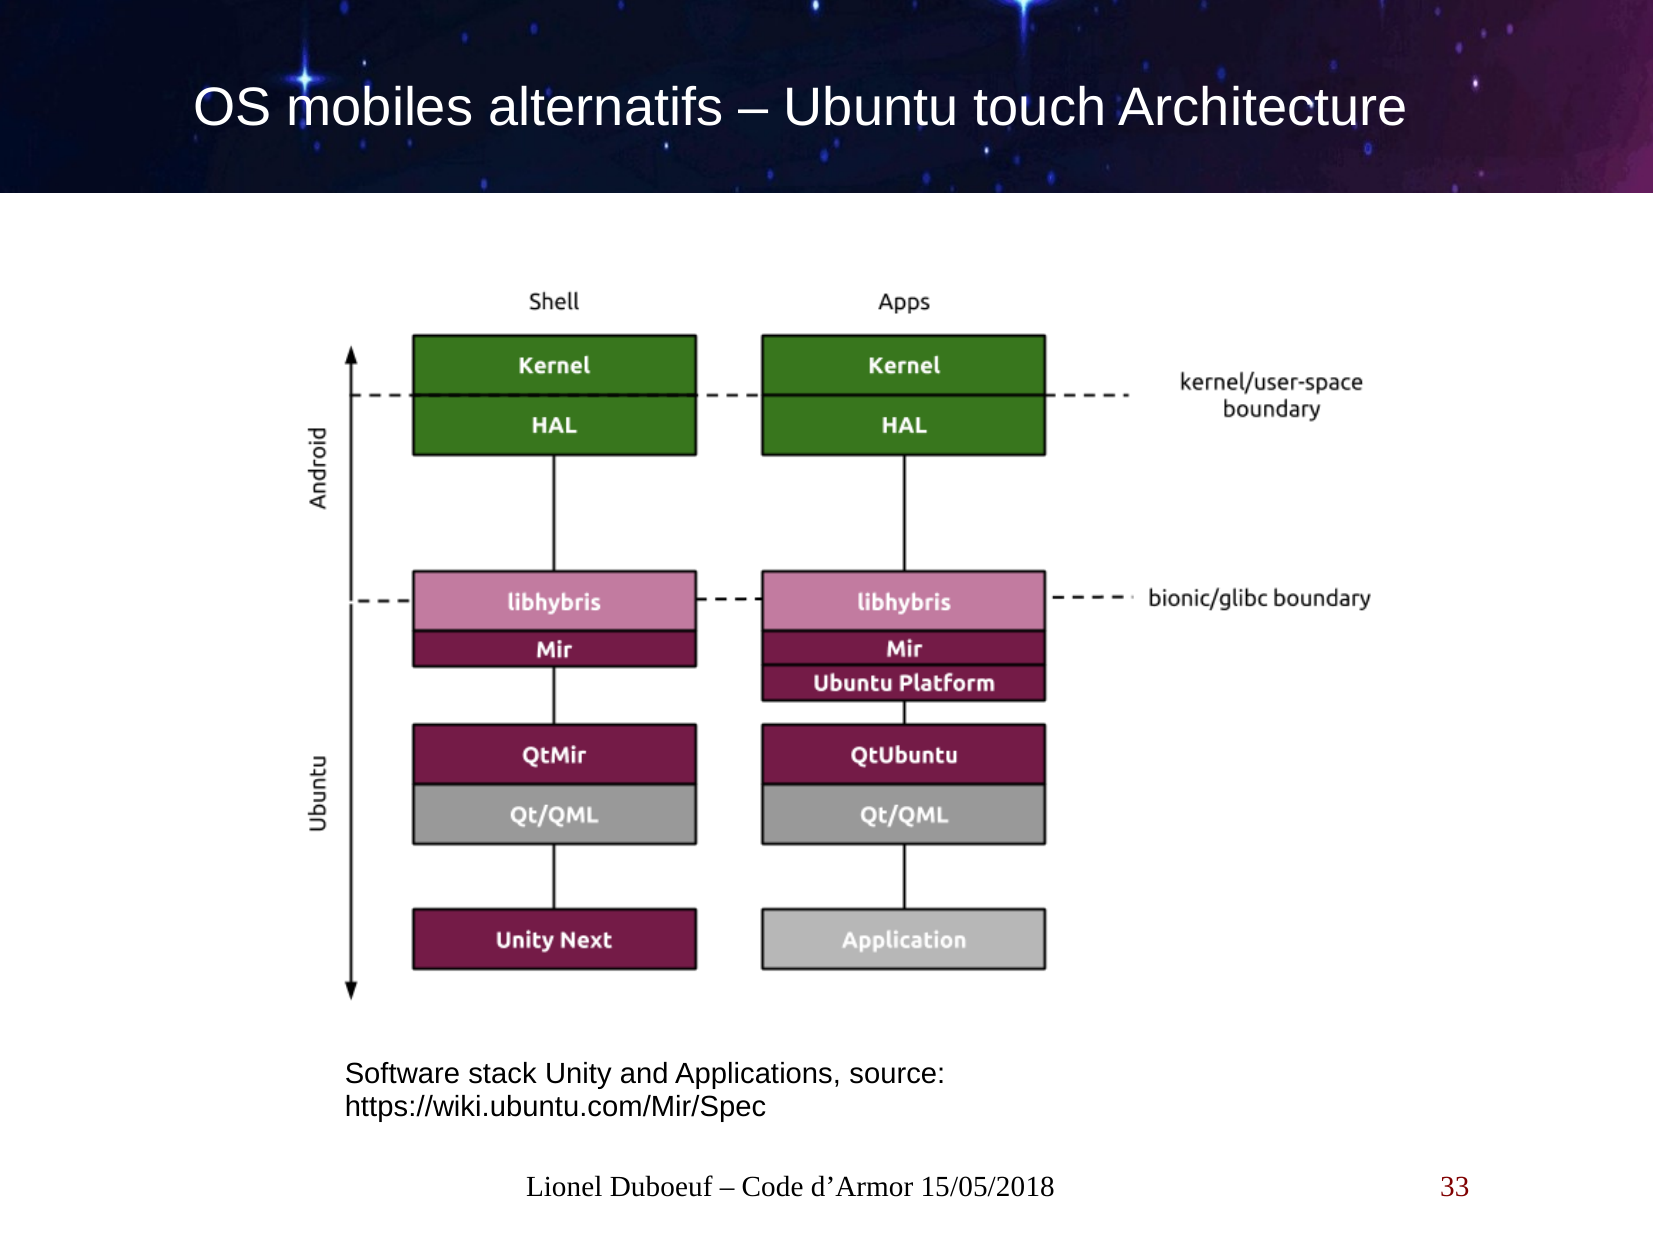

# OS mobiles alternatifs – Ubuntu touch Architecture
Software stack Unity and Applications, source: https://wiki.ubuntu.com/Mir/Spec
33